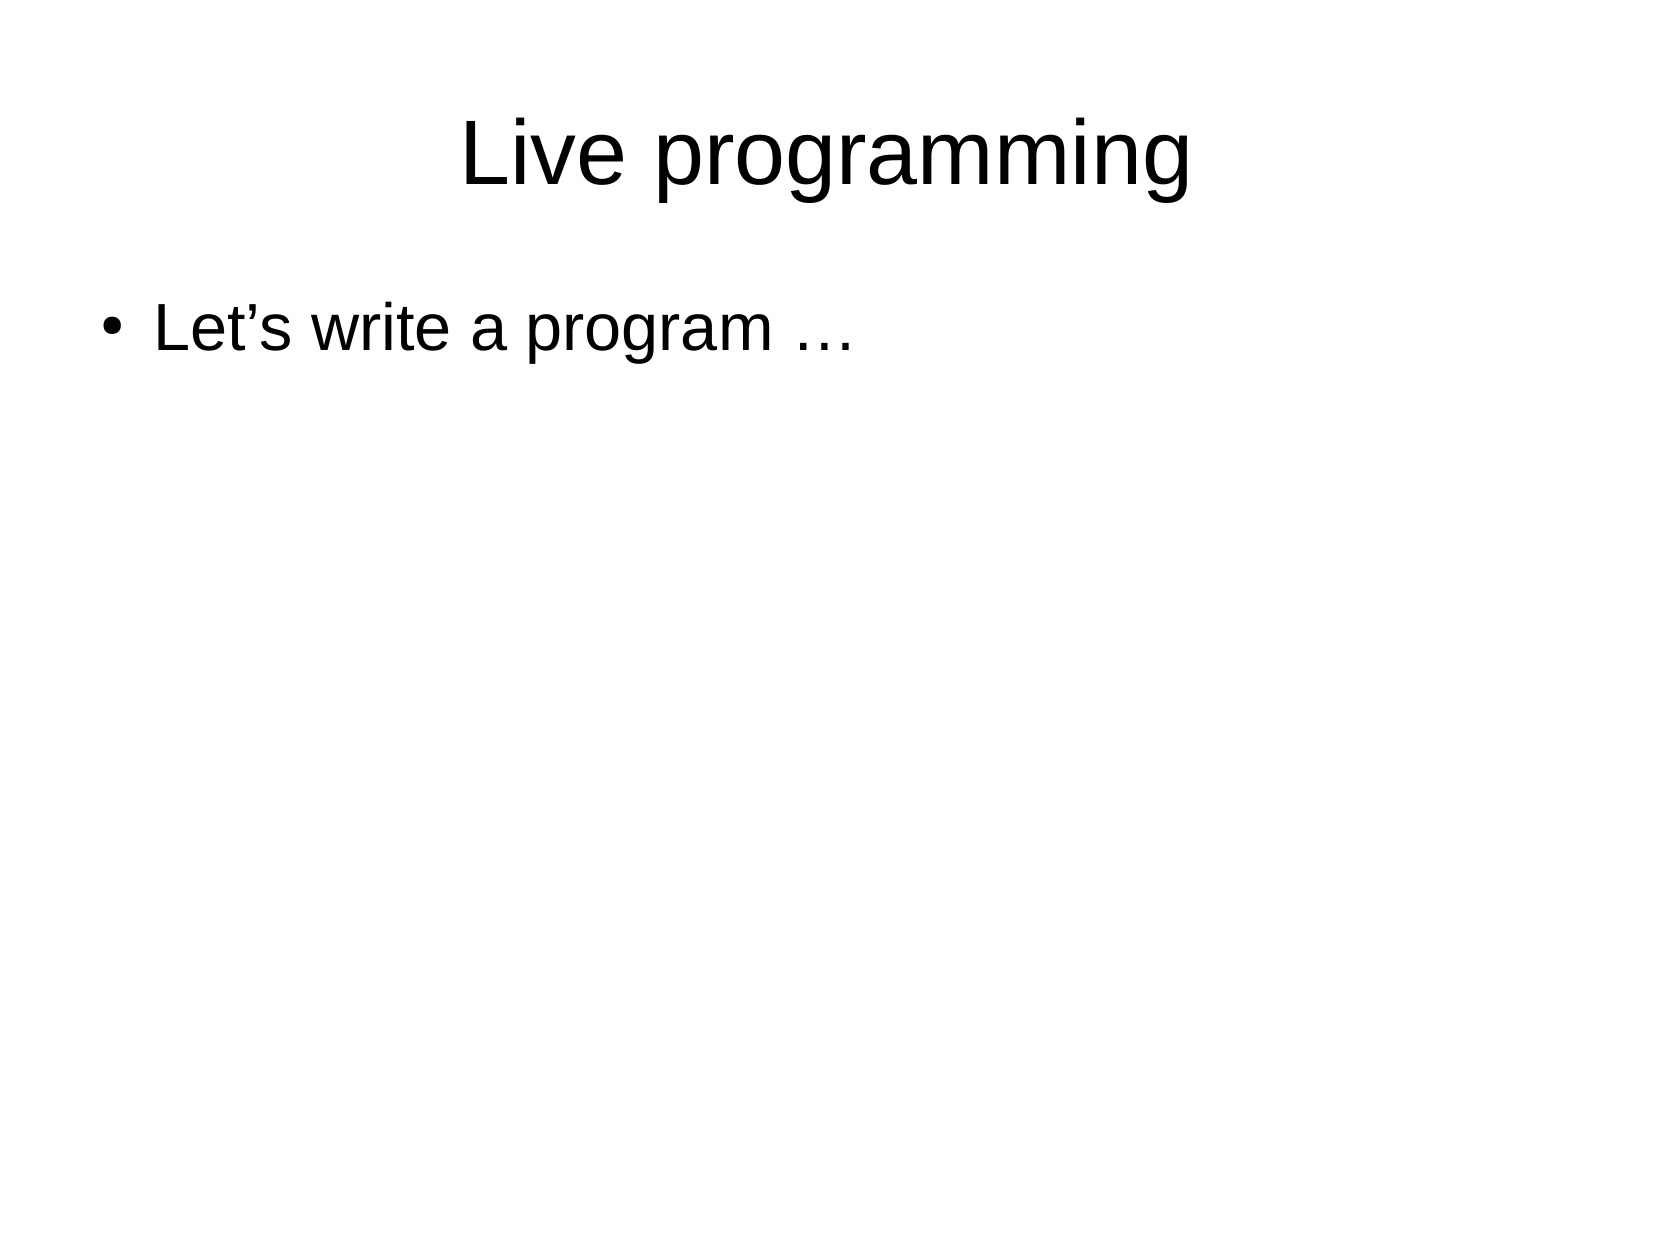

# Live programming
Let’s write a program …